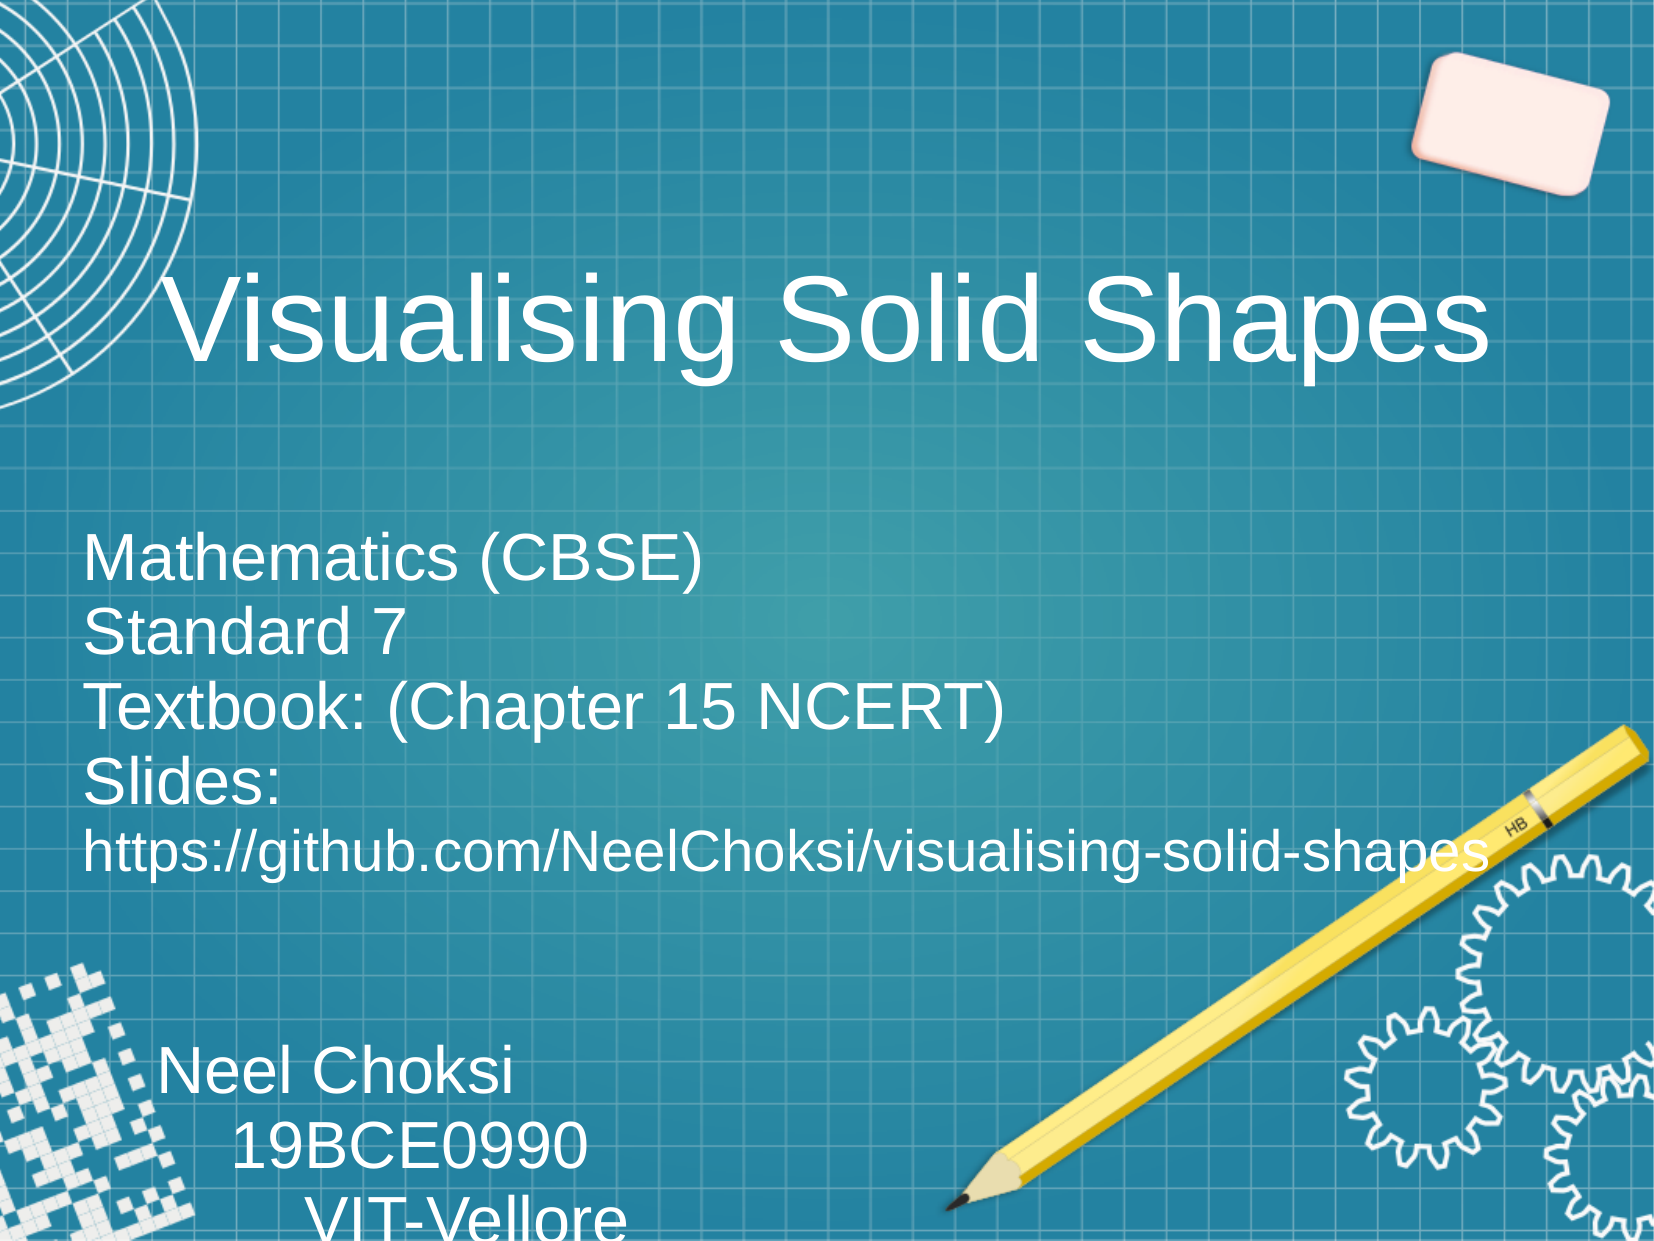

# Visualising Solid Shapes
Mathematics (CBSE)
Standard 7
Textbook: (Chapter 15 NCERT)
Slides:https://github.com/NeelChoksi/visualising-solid-shapes
	Neel Choksi
		19BCE0990
			VIT-Vellore